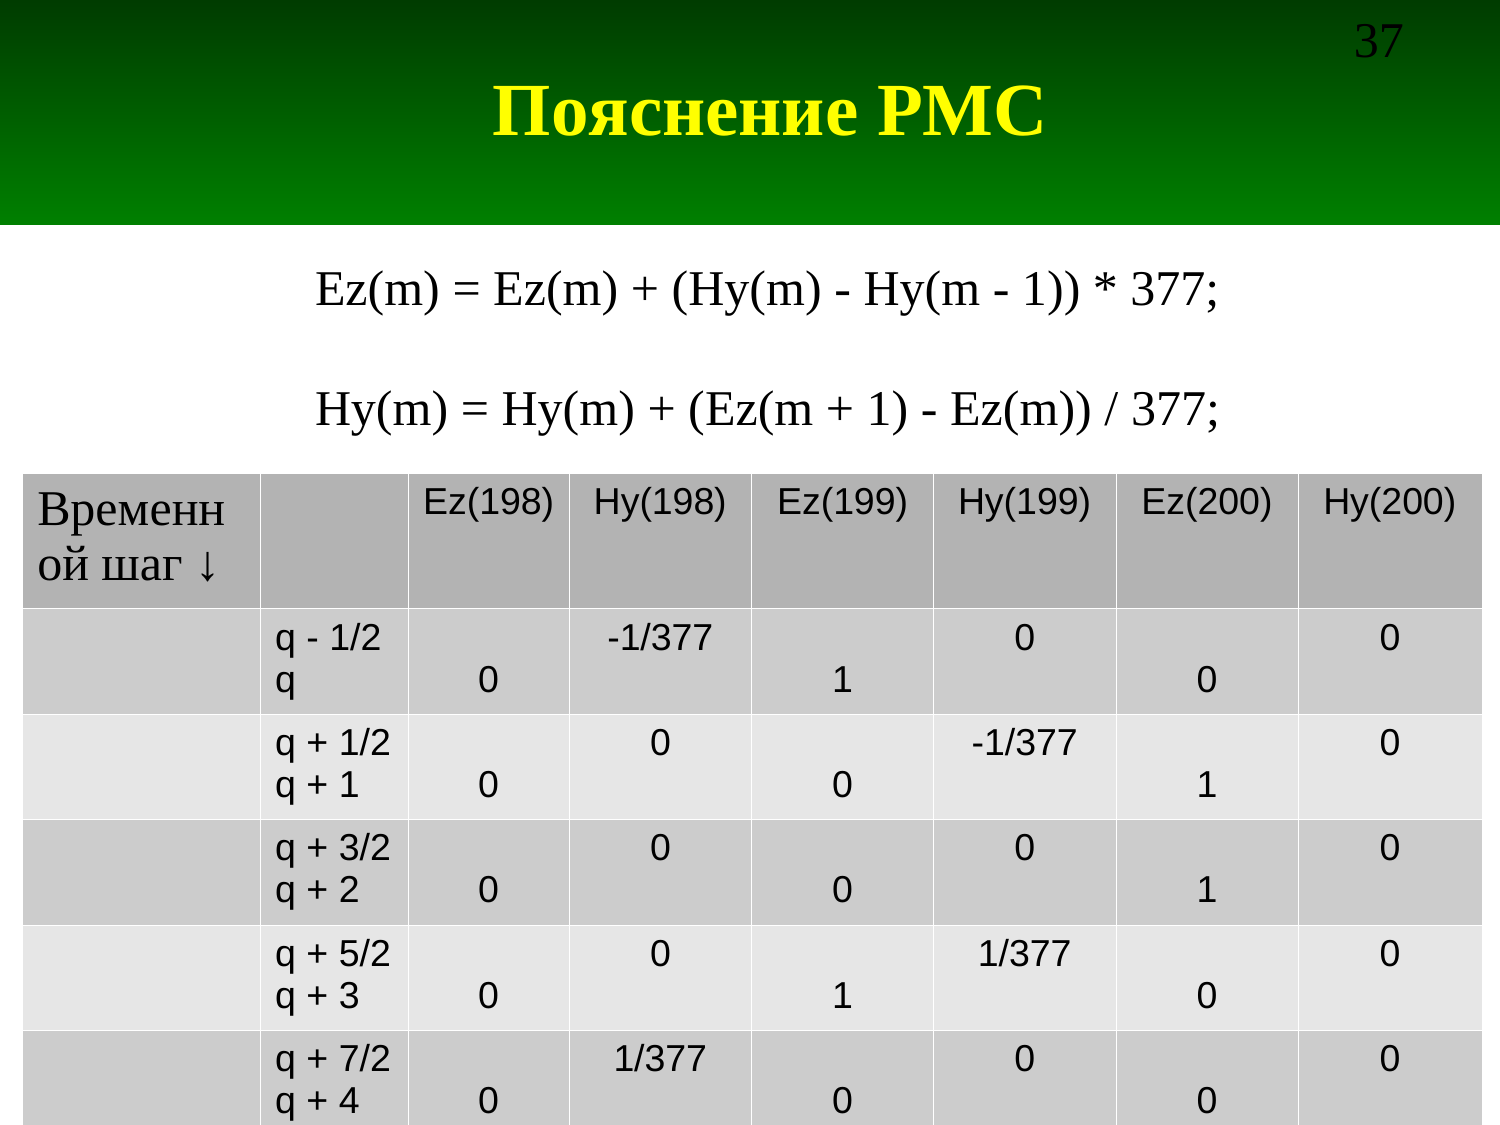

# Пояснение PMC
Ez(m) = Ez(m) + (Hy(m) - Hy(m - 1)) * 377;
Hy(m) = Hy(m) + (Ez(m + 1) - Ez(m)) / 377;
| Временной шаг ↓ | | Ez(198) | Hy(198) | Ez(199) | Hy(199) | Ez(200) | Hy(200) |
| --- | --- | --- | --- | --- | --- | --- | --- |
| | q - 1/2 q | 0 | -1/377 | 1 | 0 | 0 | 0 |
| | q + 1/2 q + 1 | 0 | 0 | 0 | -1/377 | 1 | 0 |
| | q + 3/2 q + 2 | 0 | 0 | 0 | 0 | 1 | 0 |
| | q + 5/2 q + 3 | 0 | 0 | 1 | 1/377 | 0 | 0 |
| | q + 7/2 q + 4 | 0 | 1/377 | 0 | 0 | 0 | 0 |